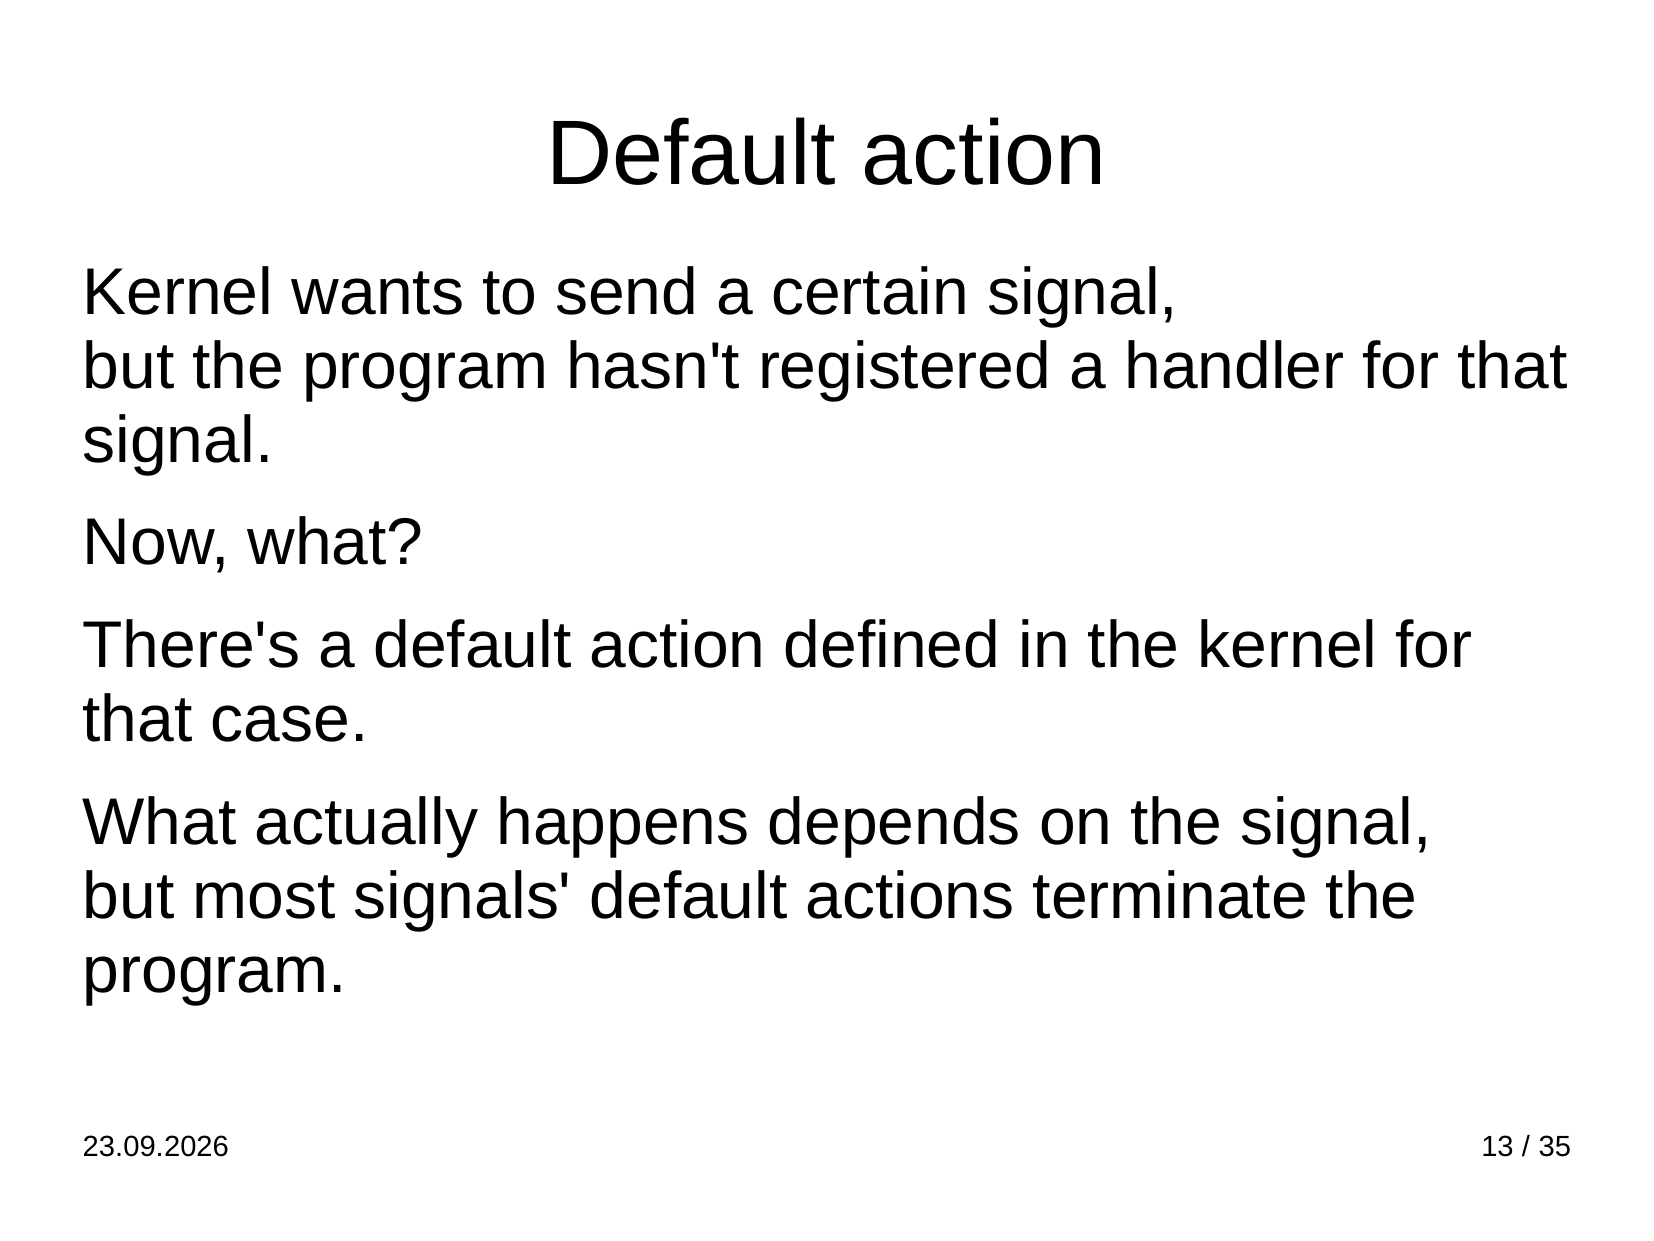

# Default action
Kernel wants to send a certain signal,
but the program hasn't registered a handler for that signal.
Now, what?
There's a default action defined in the kernel for that case.
What actually happens depends on the signal,
but most signals' default actions terminate the program.